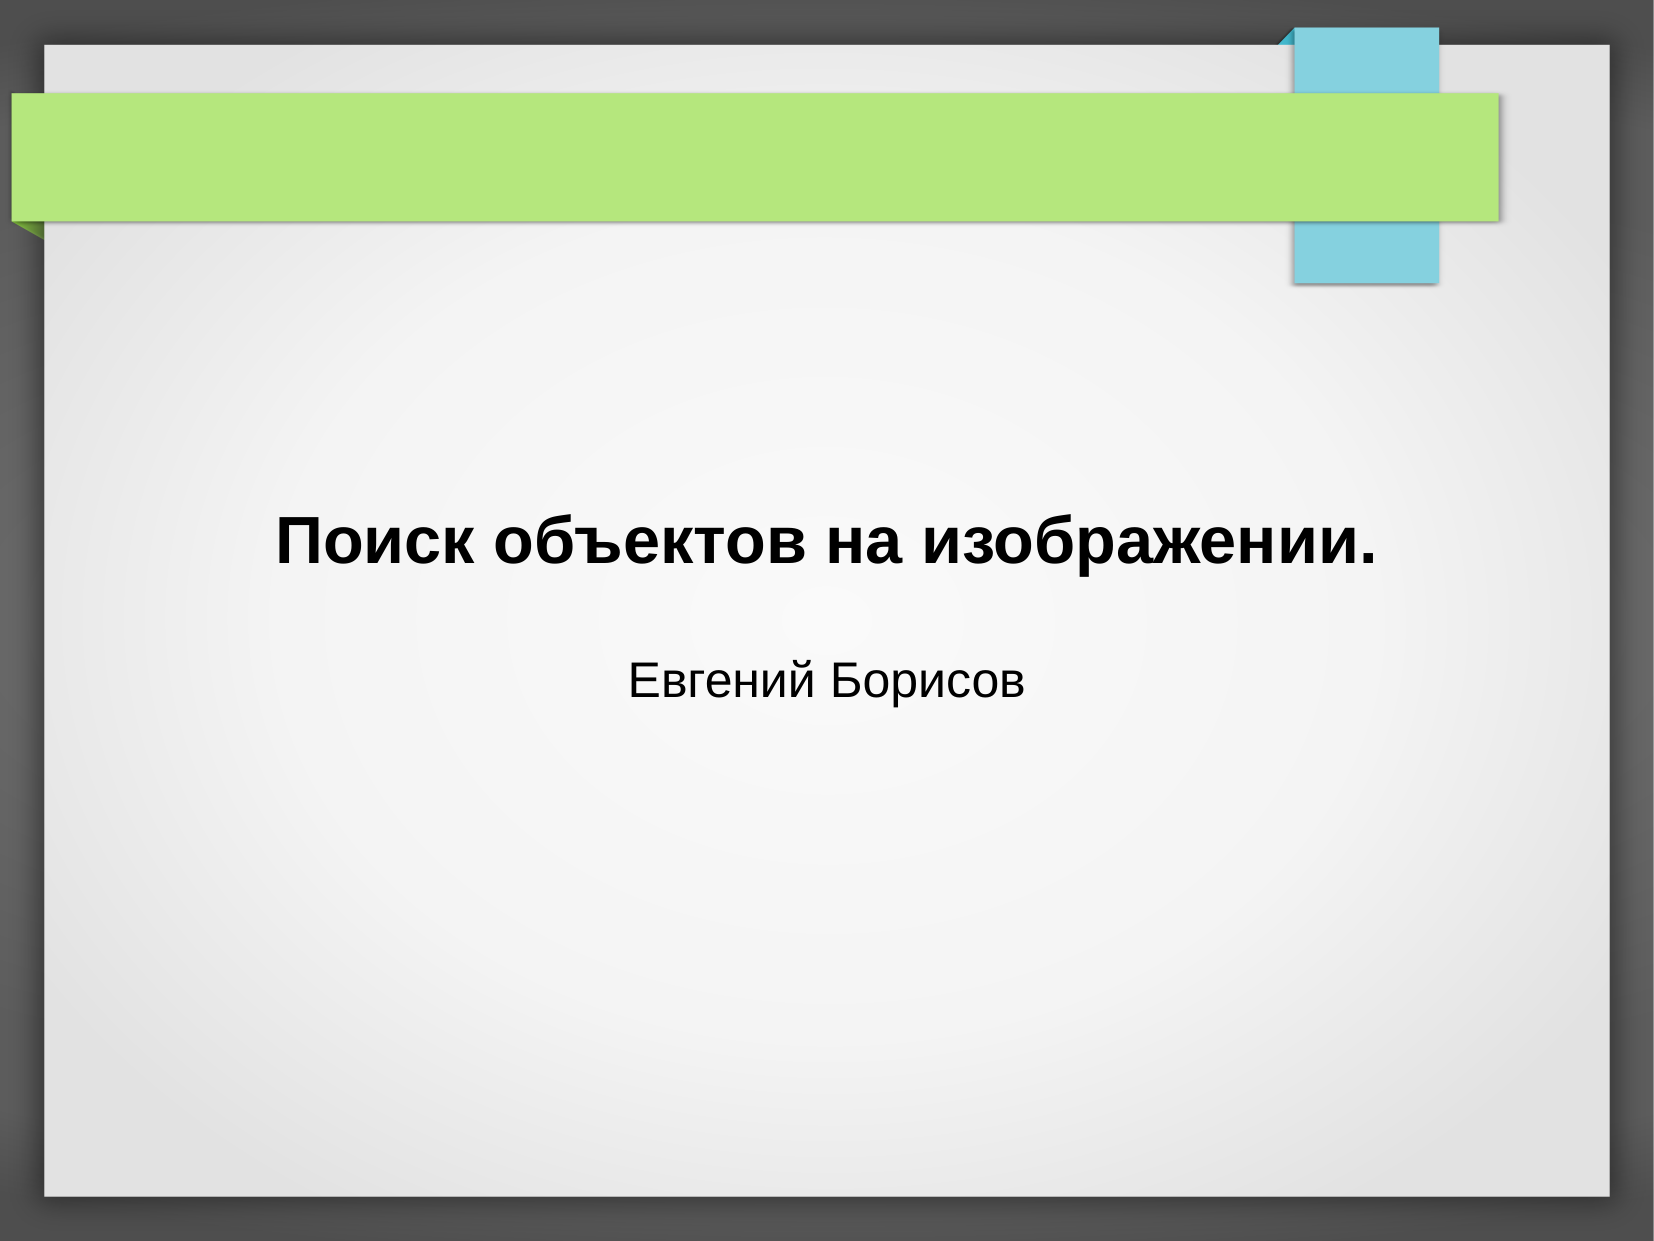

# Поиск объектов на изображении.
Евгений Борисов